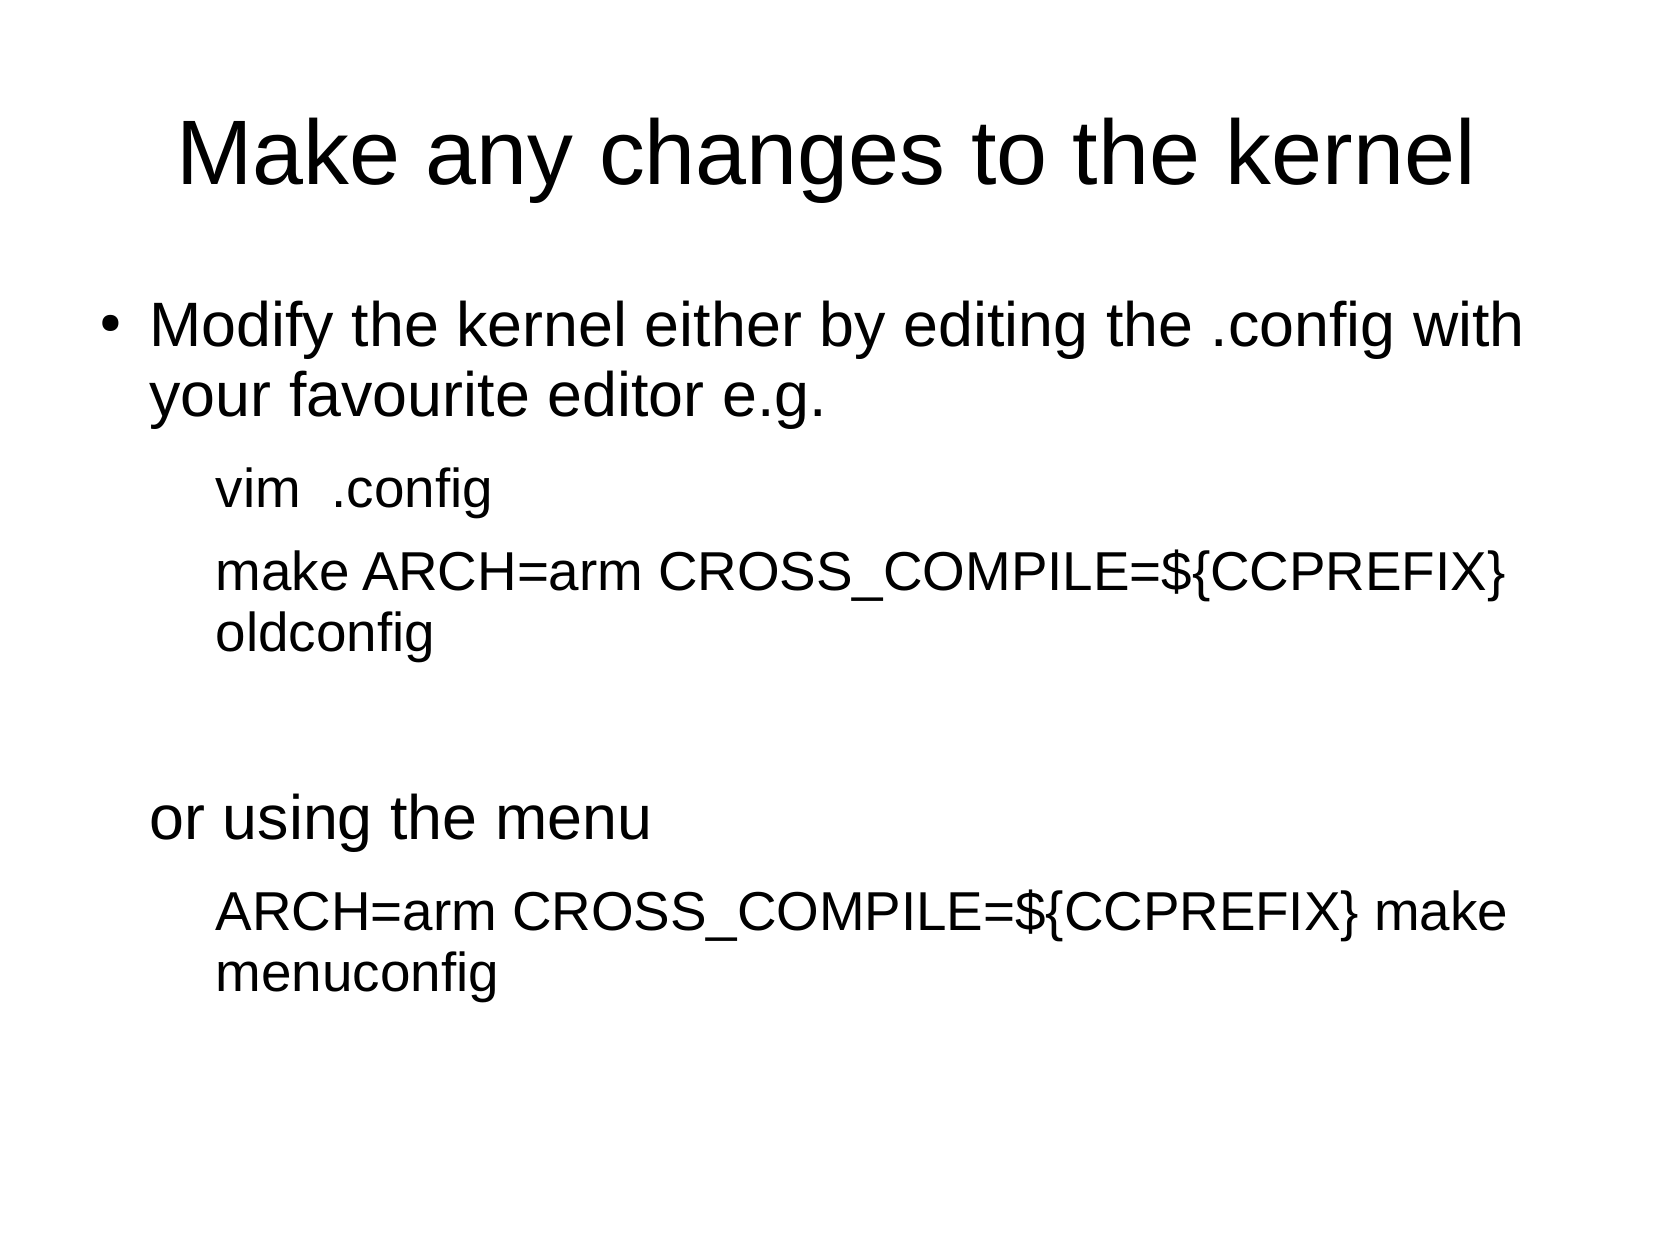

# Make any changes to the kernel
Modify the kernel either by editing the .config with your favourite editor e.g.
vim .config
make ARCH=arm CROSS_COMPILE=${CCPREFIX} oldconfig
or using the menu
ARCH=arm CROSS_COMPILE=${CCPREFIX} make menuconfig